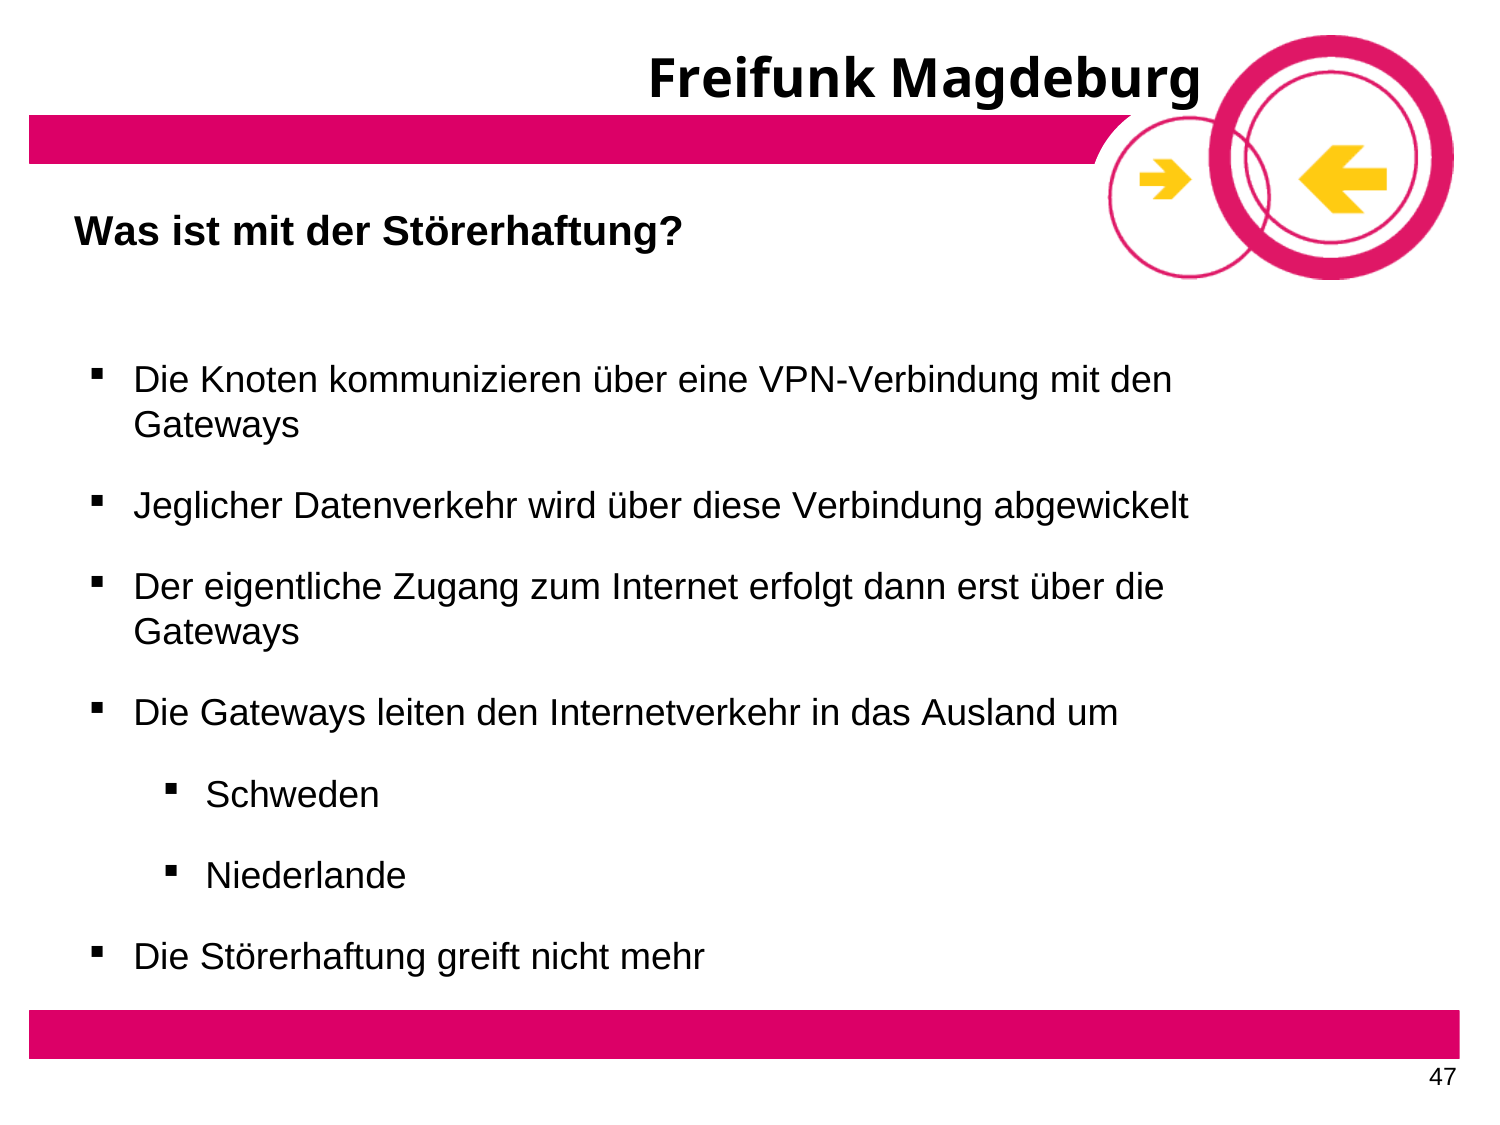

Was ist mit der Störerhaftung?
Die Knoten kommunizieren über eine VPN-Verbindung mit den Gateways
Jeglicher Datenverkehr wird über diese Verbindung abgewickelt
Der eigentliche Zugang zum Internet erfolgt dann erst über die Gateways
Die Gateways leiten den Internetverkehr in das Ausland um
Schweden
Niederlande
Die Störerhaftung greift nicht mehr
47